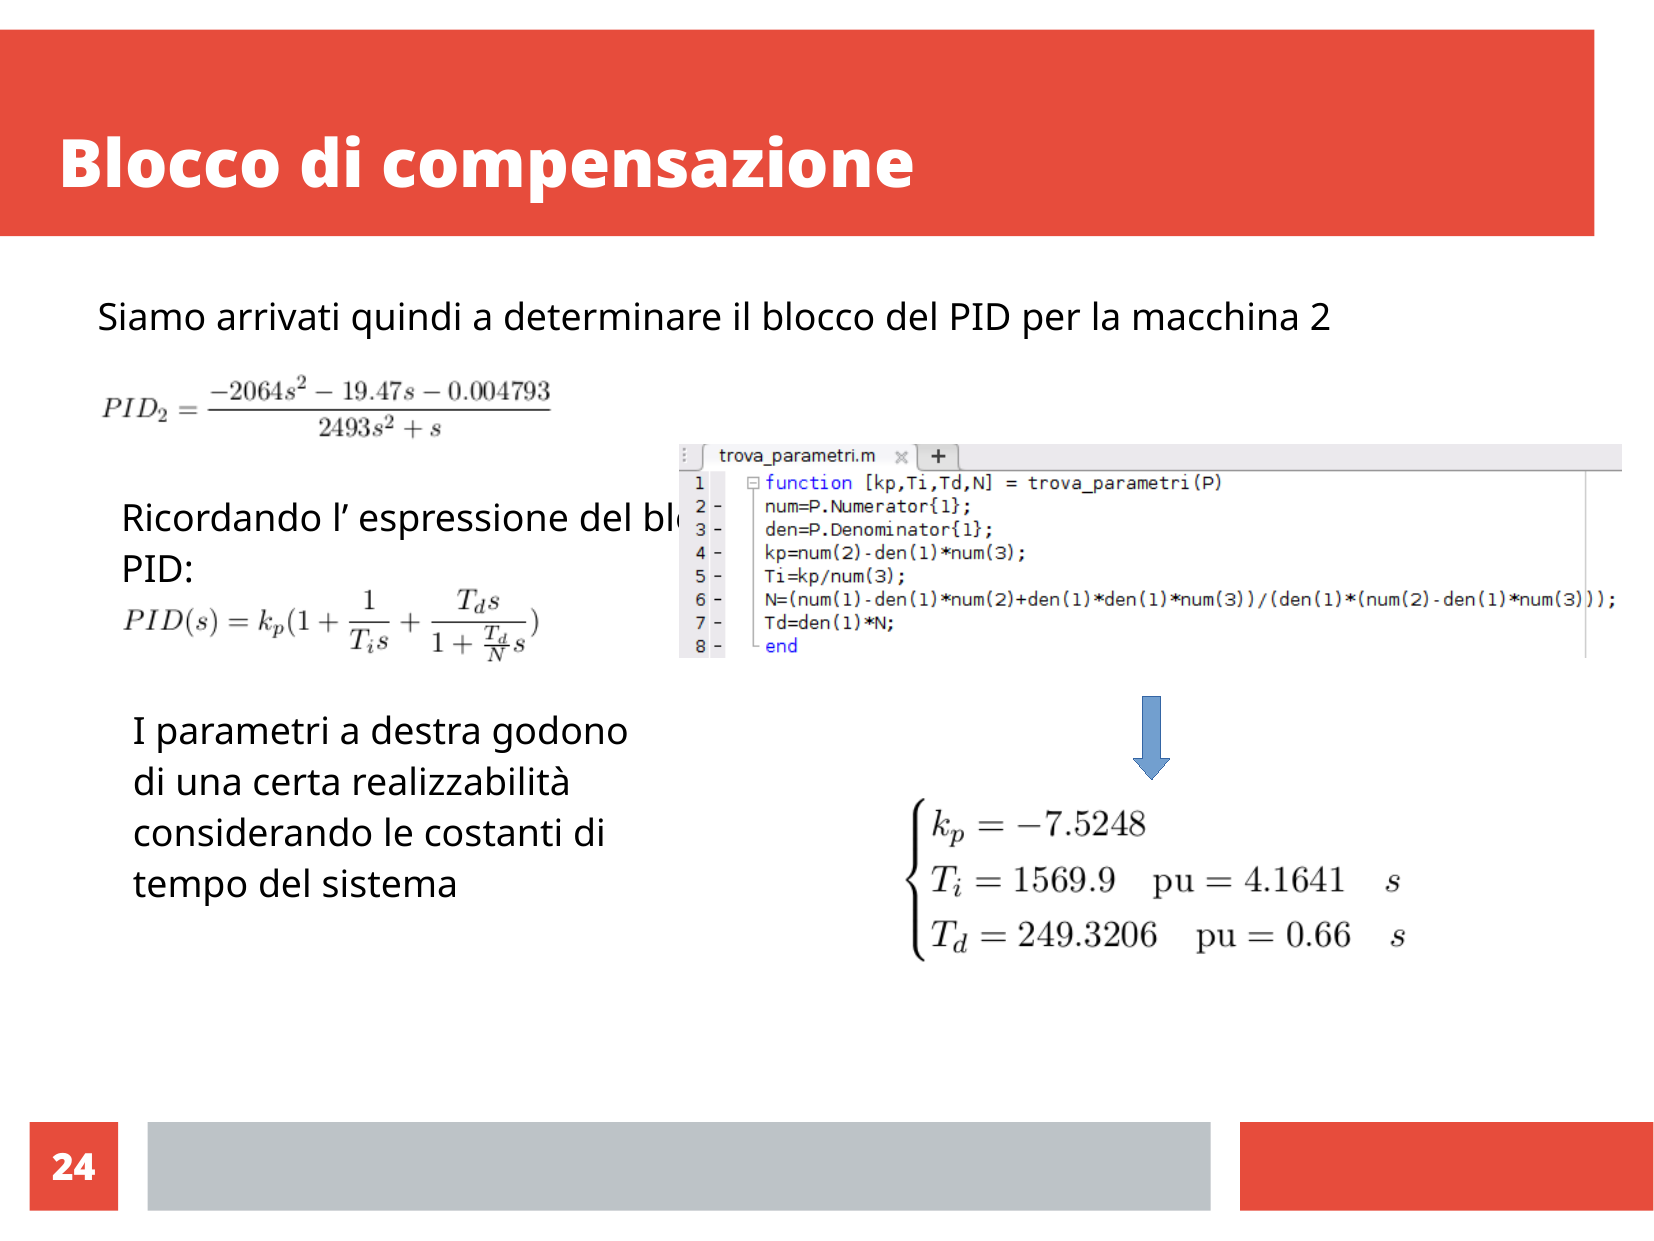

# Blocco di compensazione
Siamo arrivati quindi a determinare il blocco del PID per la macchina 2
Ricordando l’ espressione del blocco PID:
I parametri a destra godono di una certa realizzabilità considerando le costanti di tempo del sistema
24